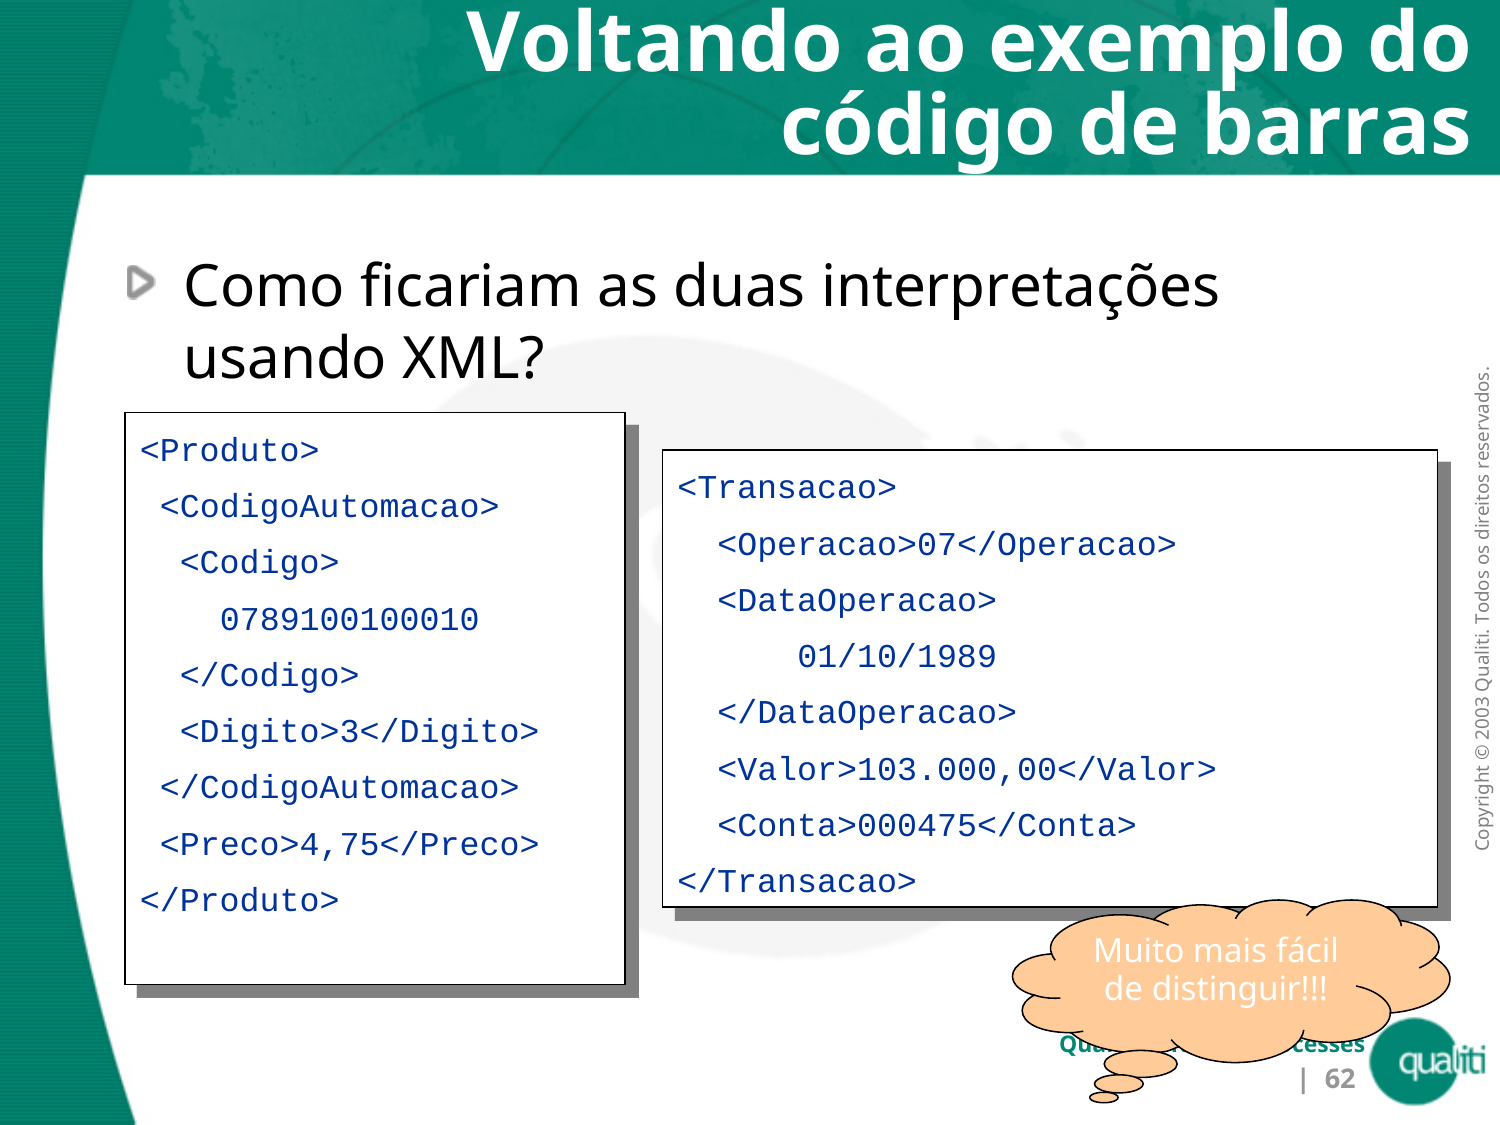

# Voltando ao exemplo do código de barras
Como ficariam as duas interpretações usando XML?
<Produto>
 <CodigoAutomacao>
 <Codigo>
 0789100100010
 </Codigo>
 <Digito>3</Digito>
 </CodigoAutomacao>
 <Preco>4,75</Preco>
</Produto>
<Transacao>
 <Operacao>07</Operacao>
 <DataOperacao>
 01/10/1989
 </DataOperacao>
 <Valor>103.000,00</Valor>
 <Conta>000475</Conta>
</Transacao>
Muito mais fácil de distinguir!!!